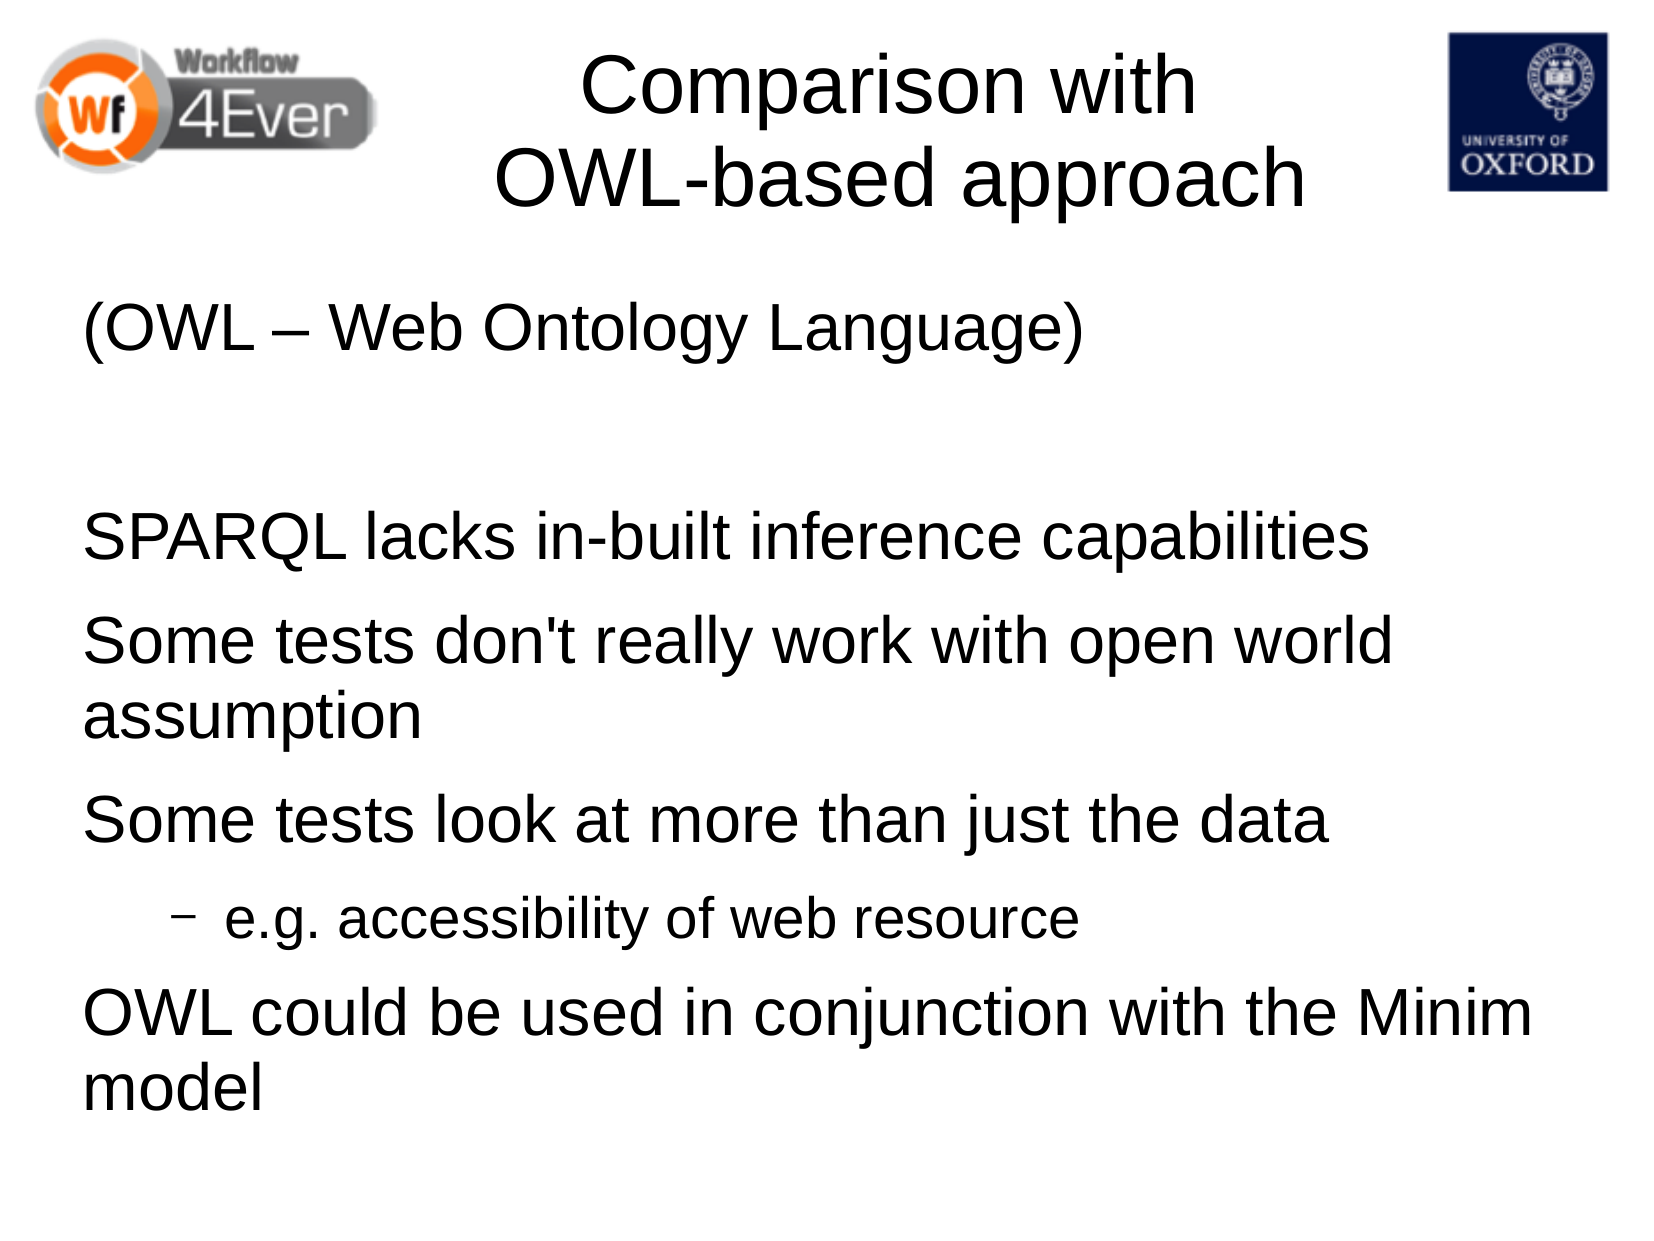

# Comparison with OWL-based approach
(OWL – Web Ontology Language)
SPARQL lacks in-built inference capabilities
Some tests don't really work with open world assumption
Some tests look at more than just the data
e.g. accessibility of web resource
OWL could be used in conjunction with the Minim model